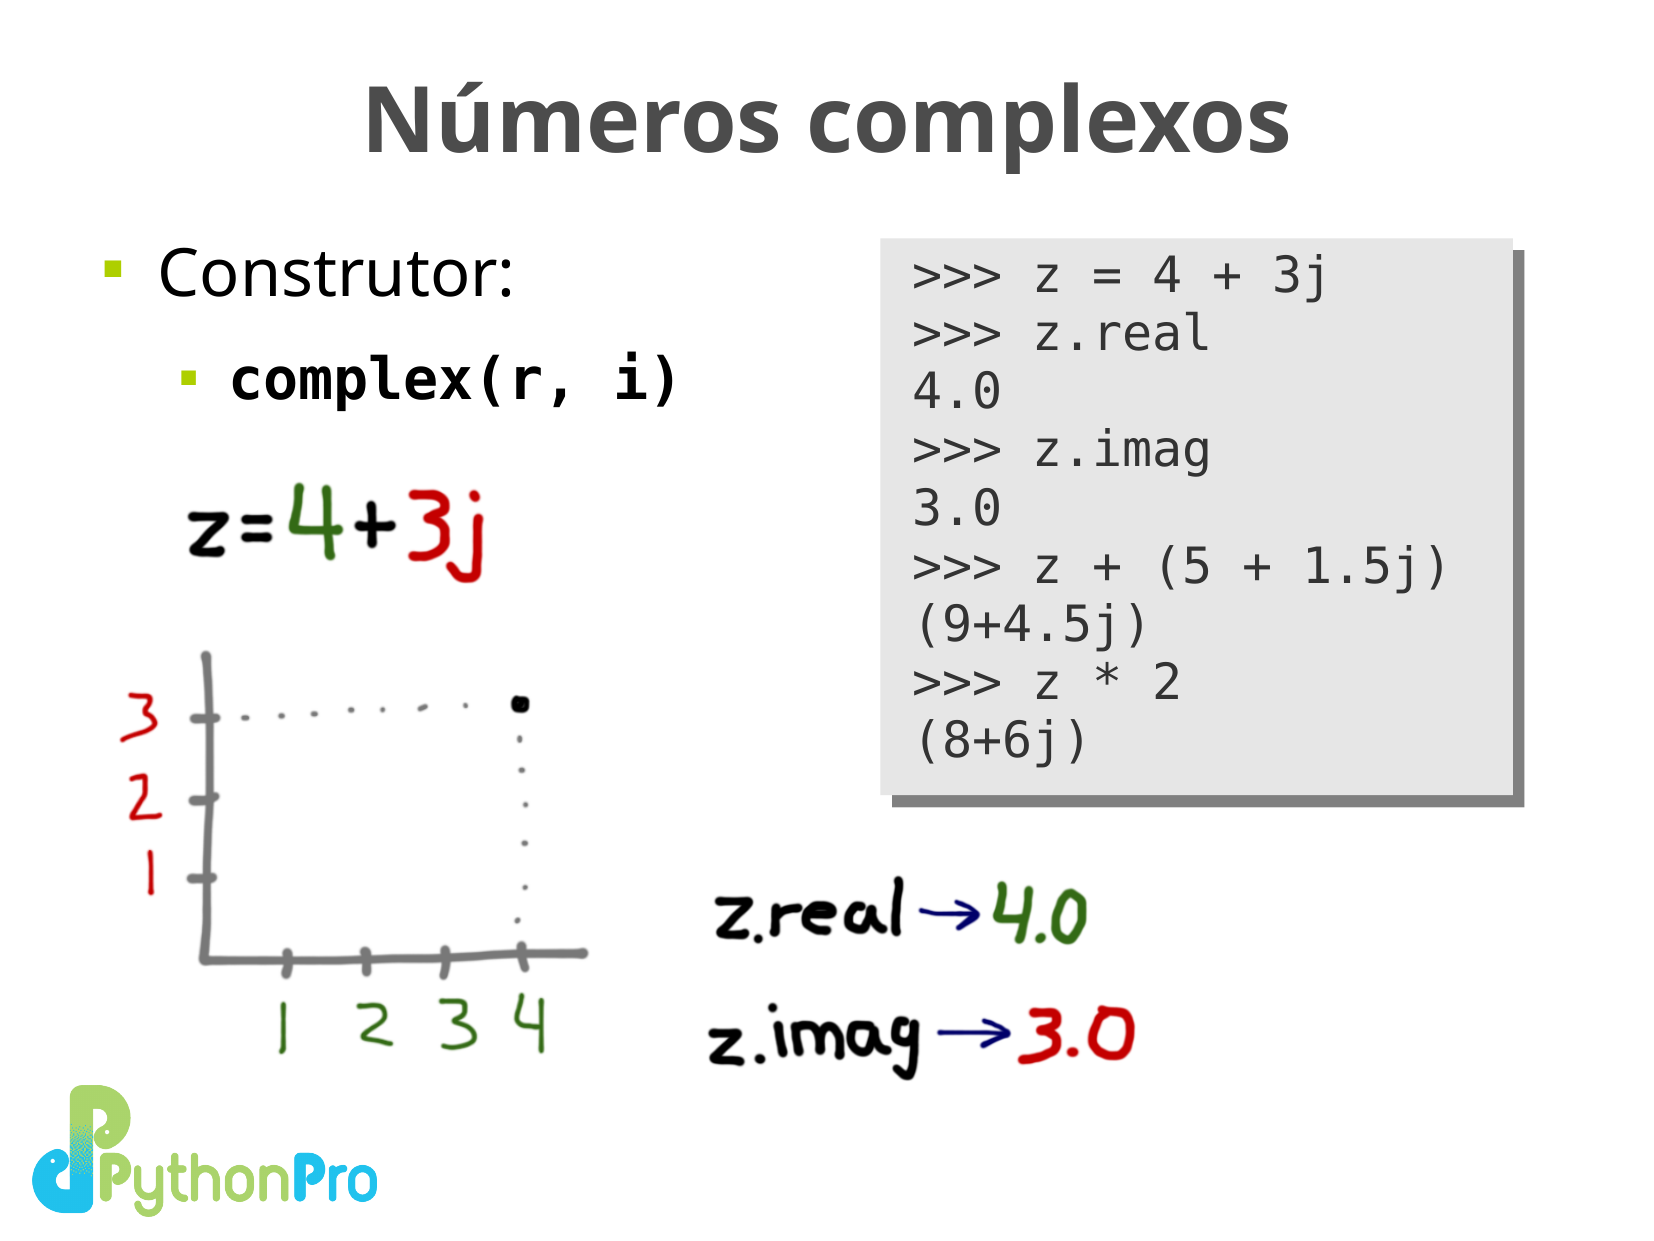

# Números complexos
Construtor:
complex(r, i)
>>> z = 4 + 3j
>>> z.real
4.0
>>> z.imag
3.0
>>> z + (5 + 1.5j)
(9+4.5j)
>>> z * 2
(8+6j)